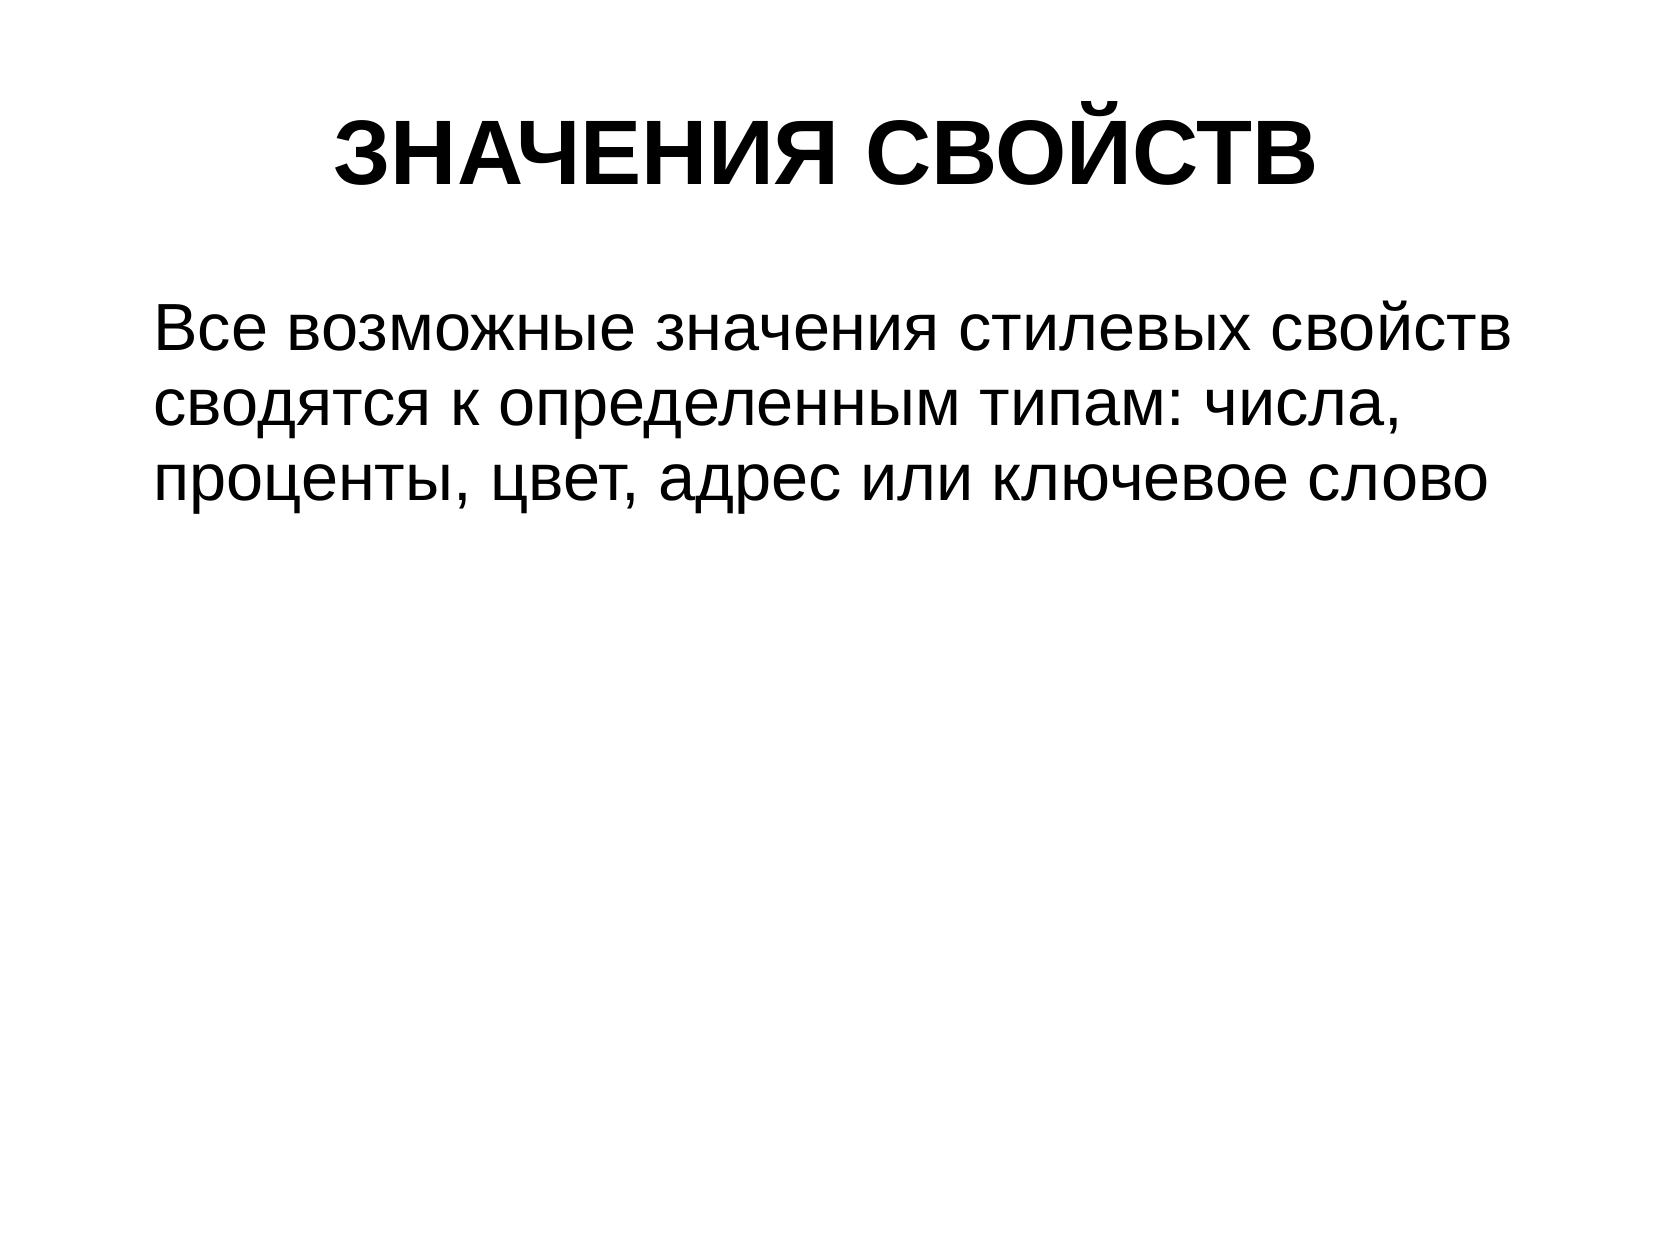

# ЗНАЧЕНИЯ СВОЙСТВ
Все возможные значения стилевых свойств сводятся к определенным типам: числа, проценты, цвет, адрес или ключевое слово